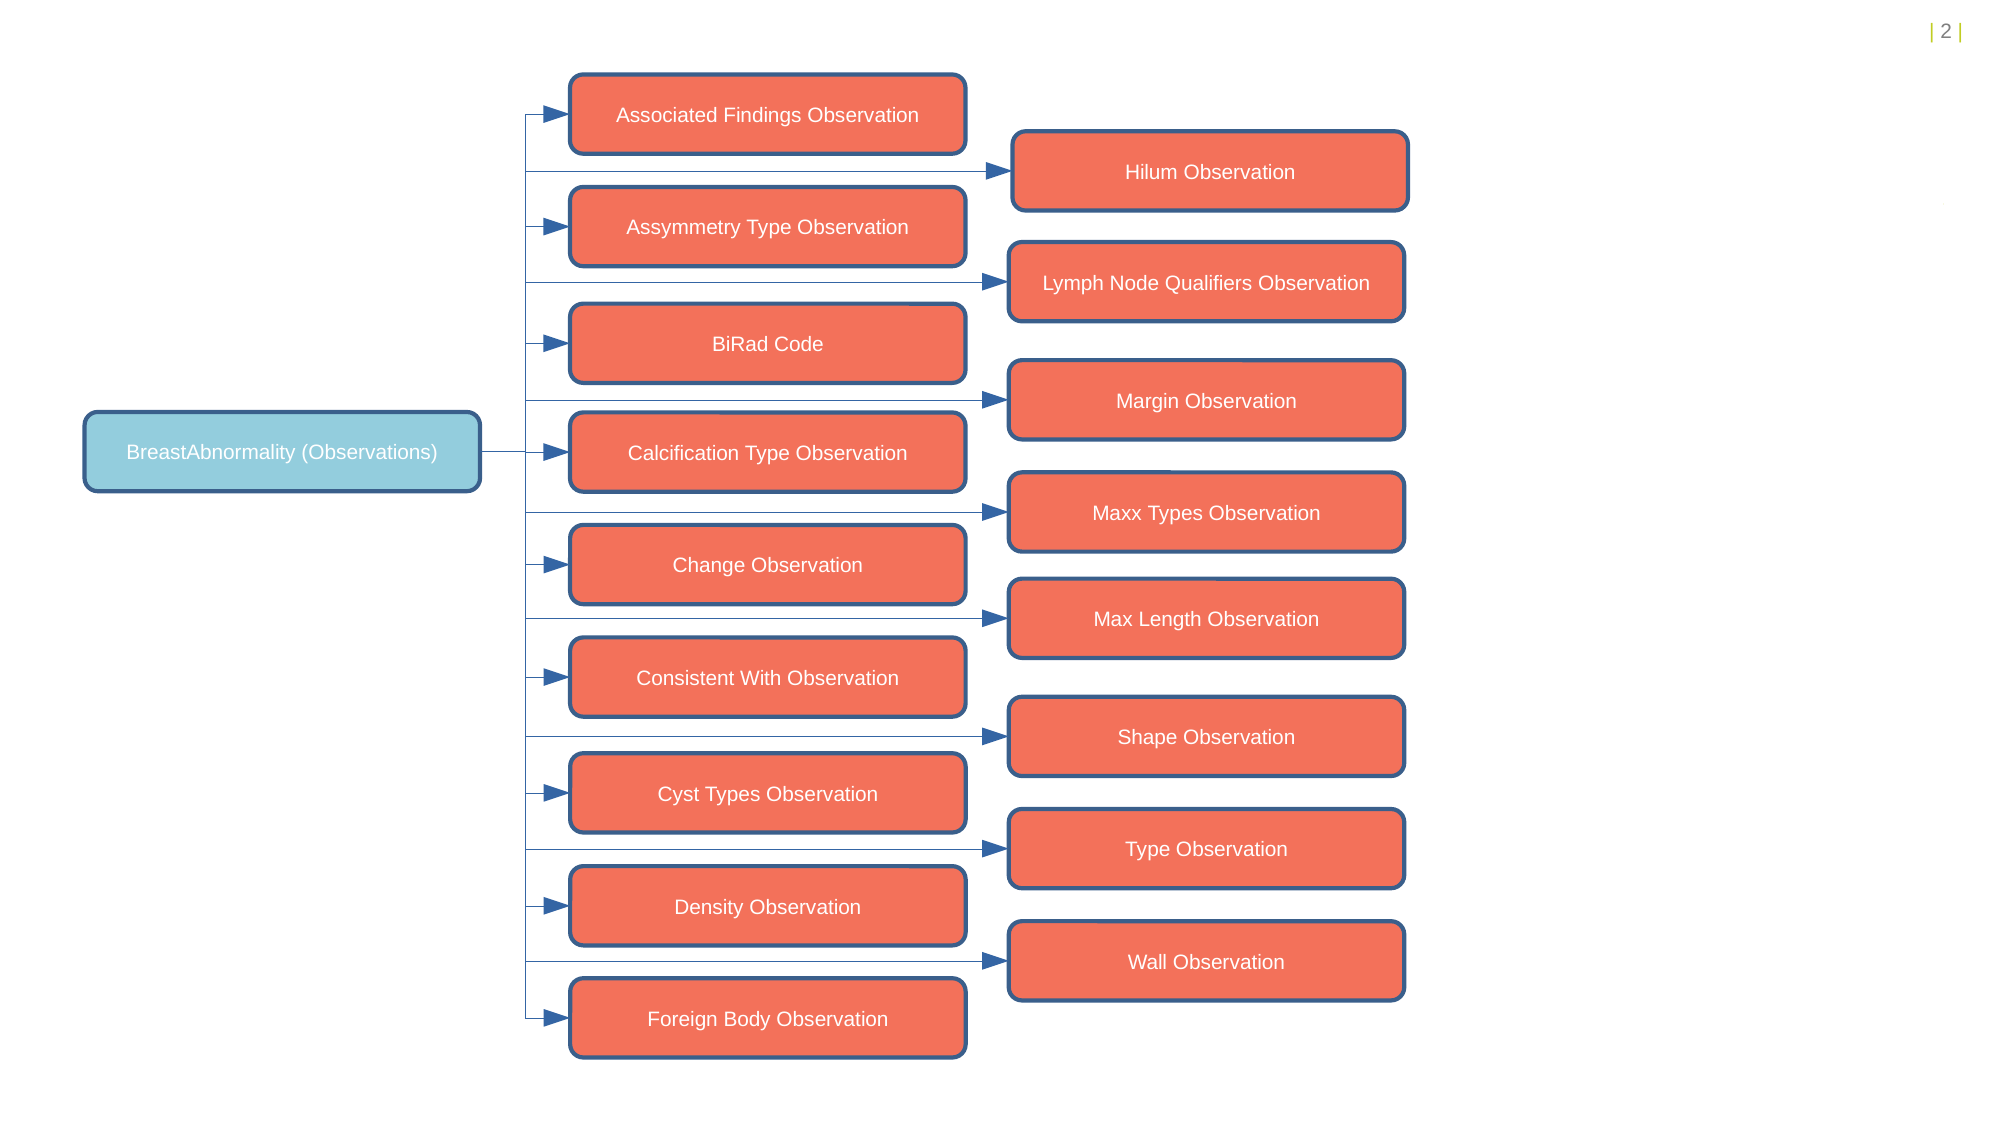

Associated Findings Observation
Hilum Observation
Assymmetry Type Observation
Lymph Node Qualifiers Observation
BiRad Code
Margin Observation
BreastAbnormality (Observations)
Calcification Type Observation
Maxx Types Observation
Change Observation
Max Length Observation
Consistent With Observation
Shape Observation
Cyst Types Observation
Type Observation
Density Observation
Wall Observation
Foreign Body Observation